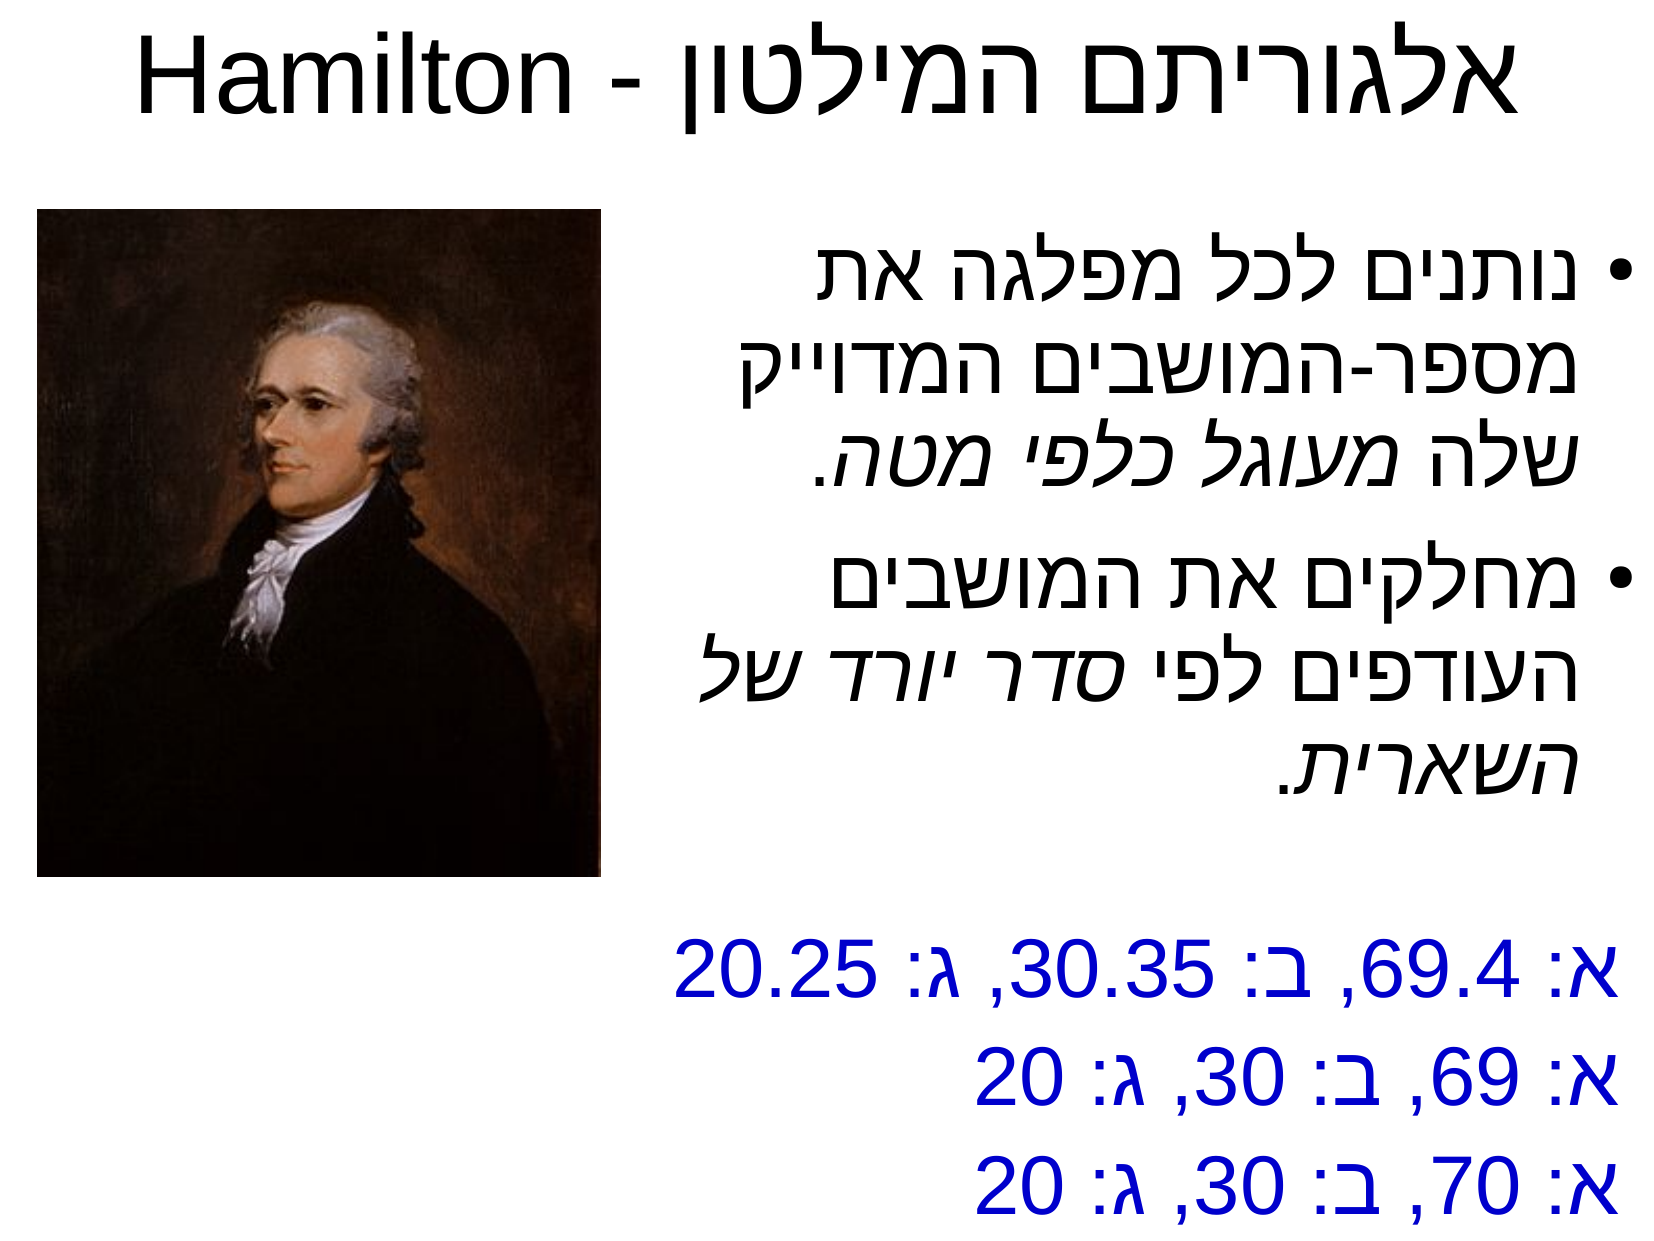

# אלגוריתם המילטון - Hamilton
נותנים לכל מפלגה את מספר-המושבים המדוייק שלה מעוגל כלפי מטה.
מחלקים את המושבים העודפים לפי סדר יורד של השארית.
א: 69.4, ב: 30.35, ג: 20.25
א: 69, ב: 30, ג: 20
א: 70, ב: 30, ג: 20